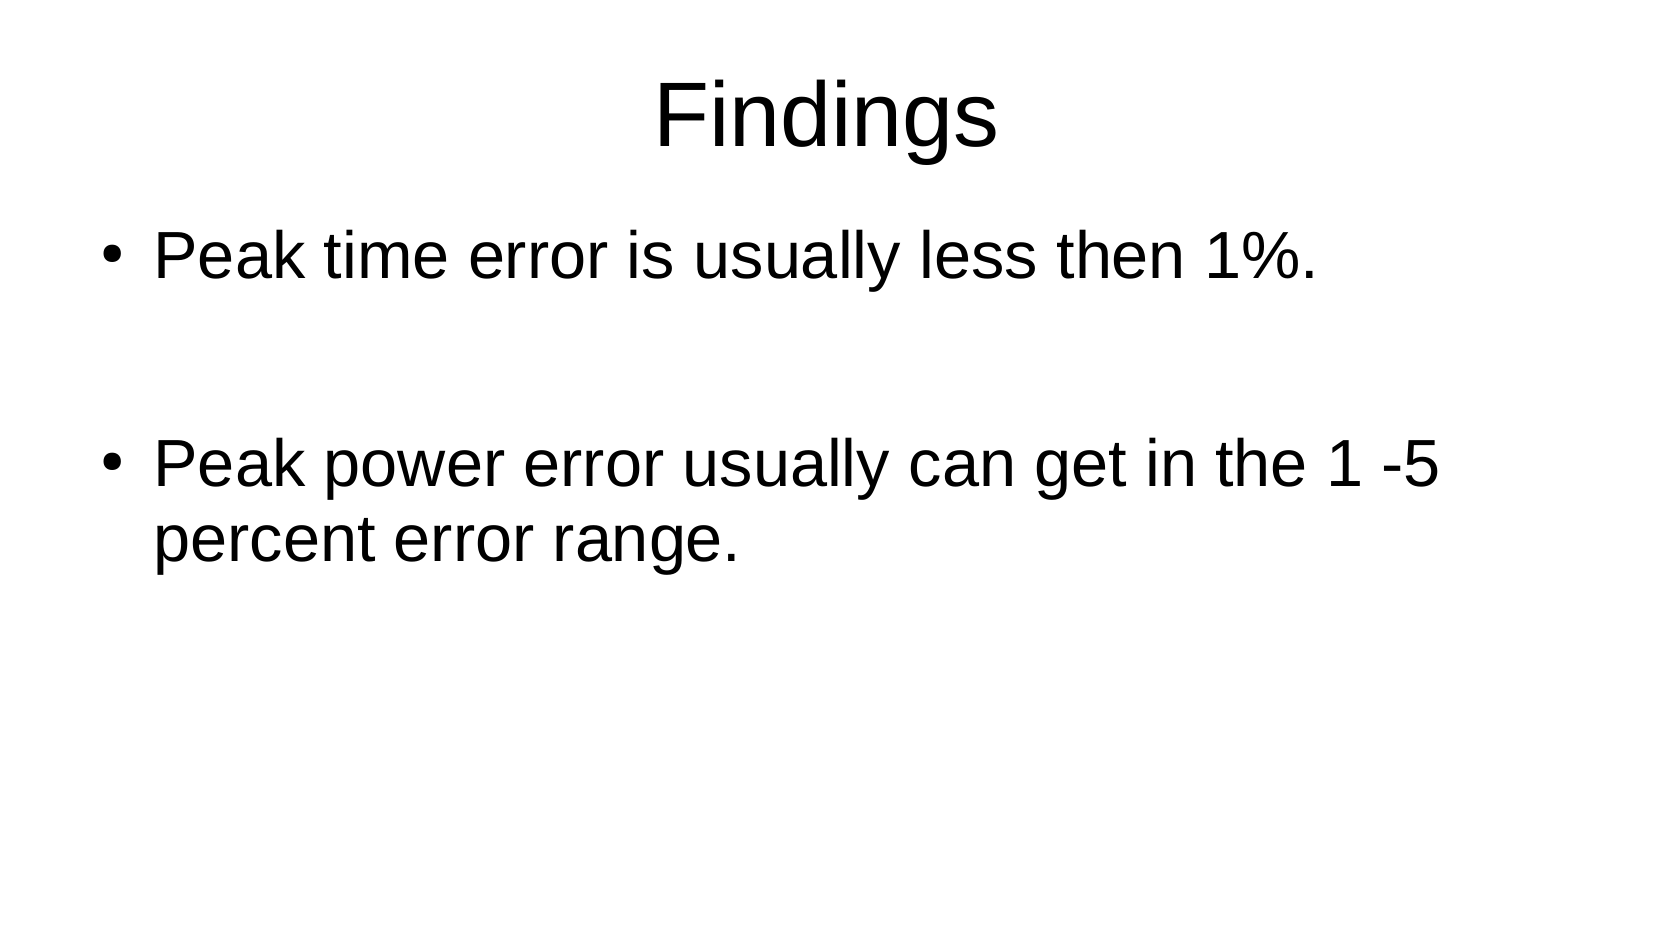

# Findings
Peak time error is usually less then 1%.
Peak power error usually can get in the 1 -5 percent error range.